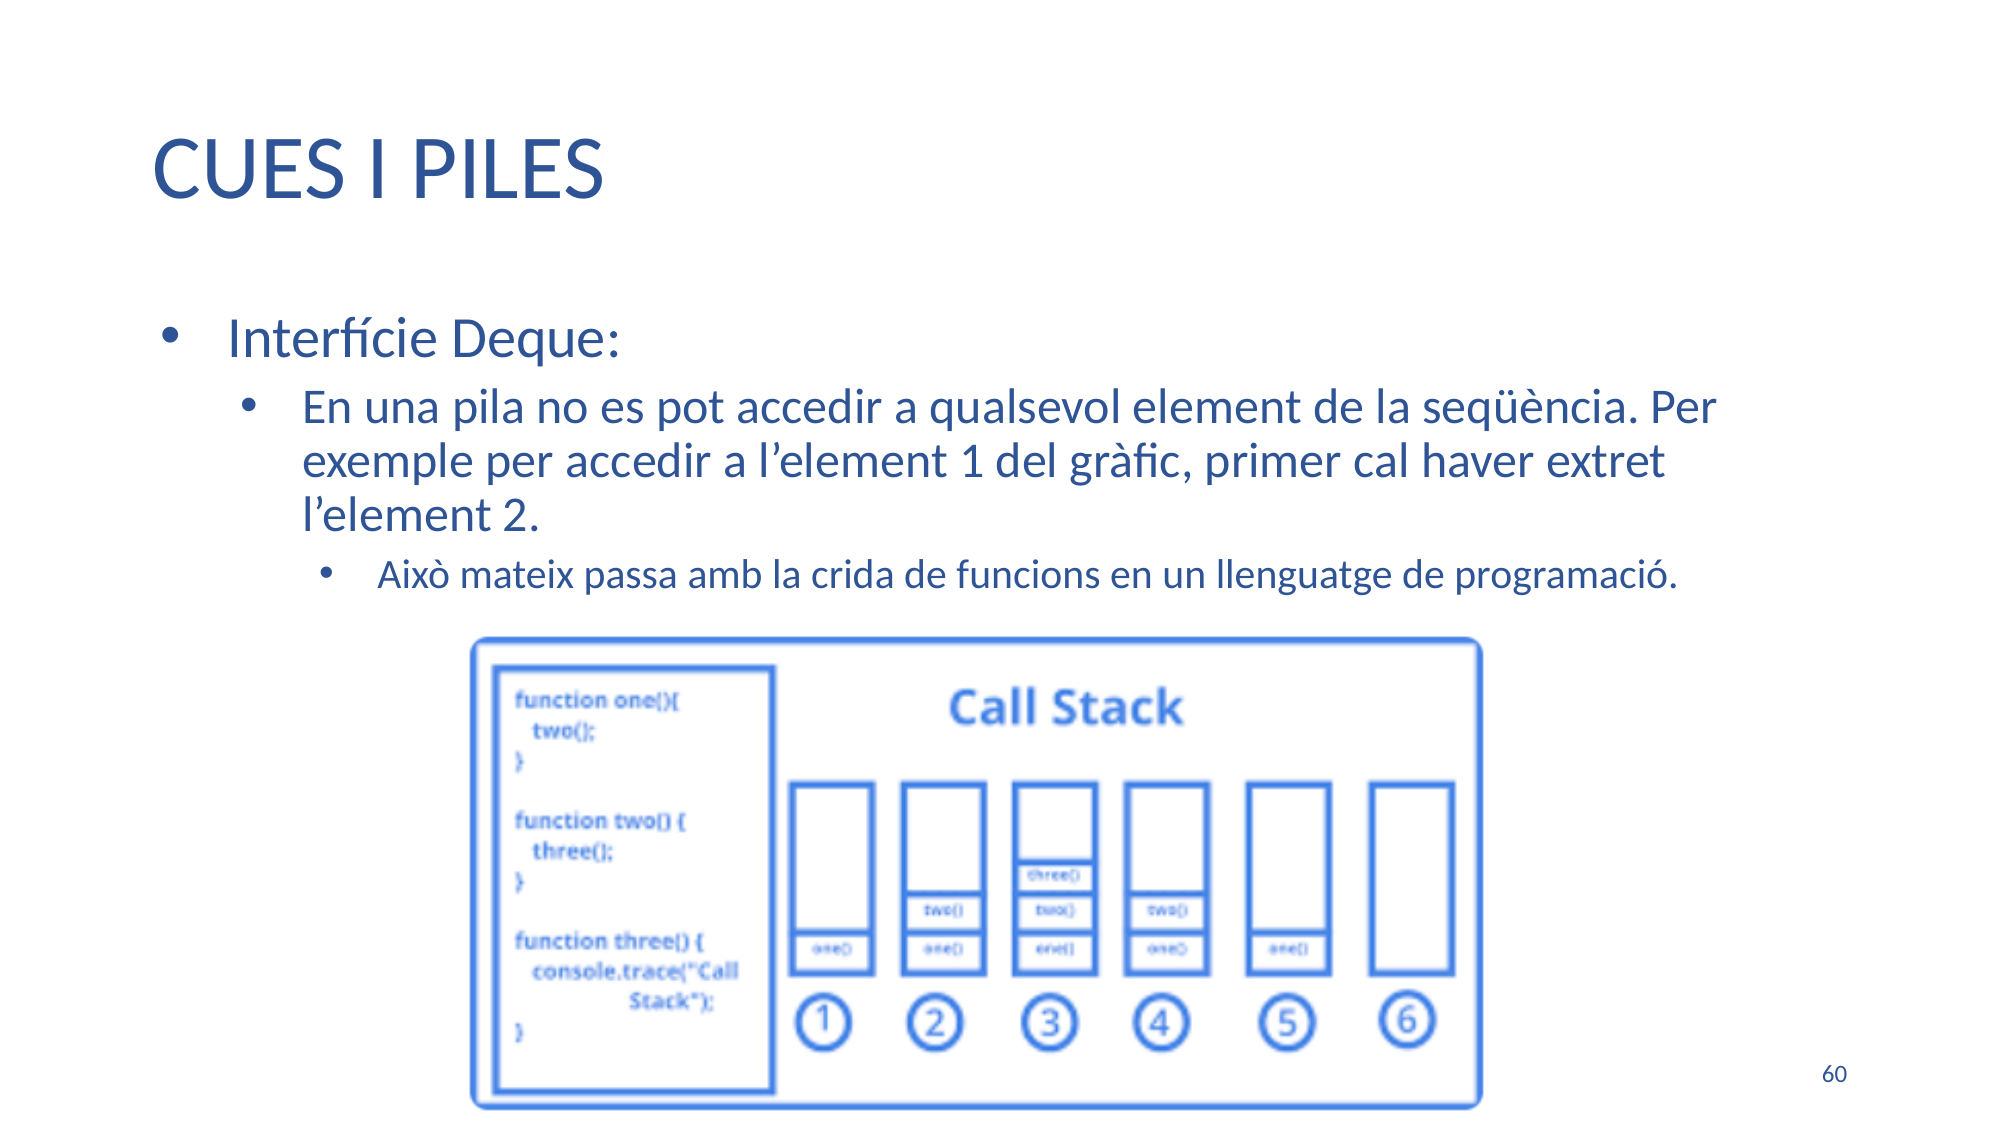

# CUES I PILES
Interfície Deque:
En una pila no es pot accedir a qualsevol element de la seqüència. Per exemple per accedir a l’element 1 del gràfic, primer cal haver extret l’element 2.
Això mateix passa amb la crida de funcions en un llenguatge de programació.